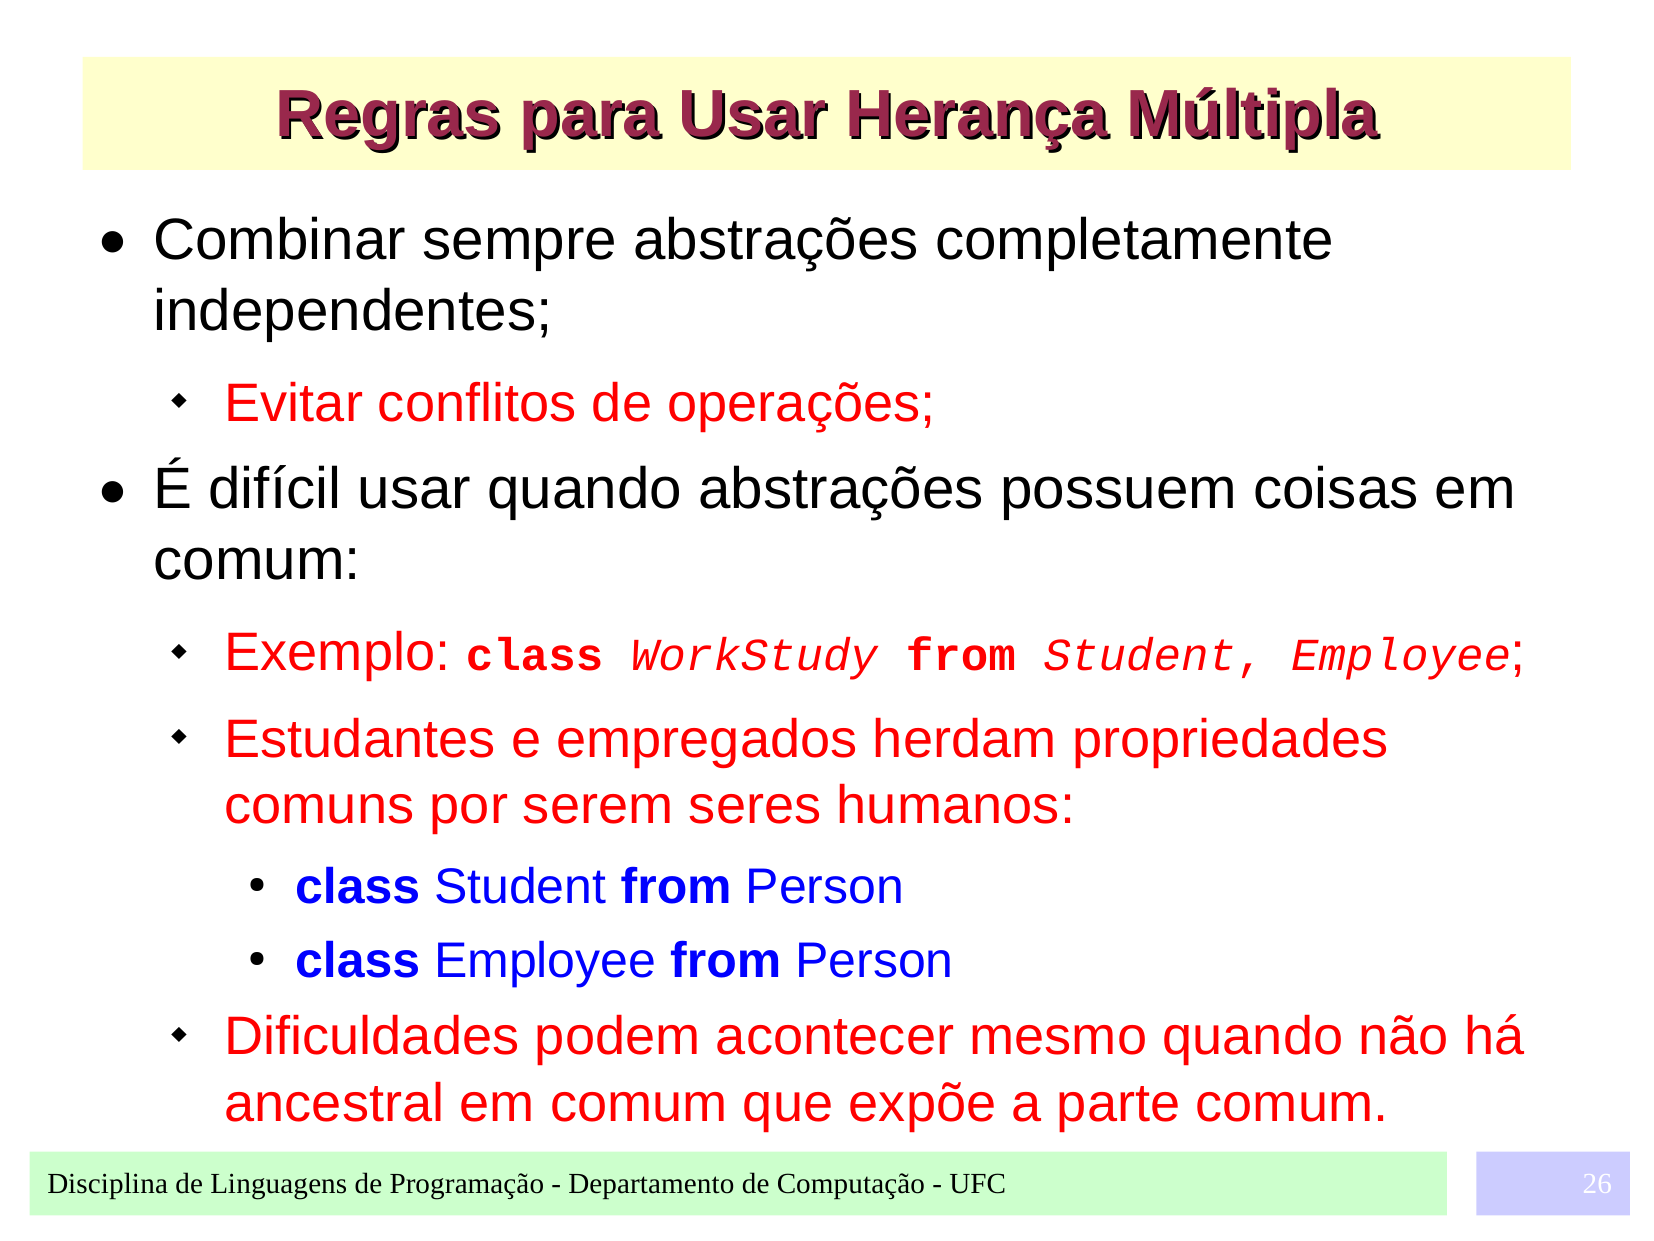

# Regras para Usar Herança Múltipla
Combinar sempre abstrações completamente independentes;
Evitar conflitos de operações;
É difícil usar quando abstrações possuem coisas em comum:
Exemplo: class WorkStudy from Student, Employee;
Estudantes e empregados herdam propriedades comuns por serem seres humanos:
class Student from Person
class Employee from Person
Dificuldades podem acontecer mesmo quando não há ancestral em comum que expõe a parte comum.
Disciplina de Linguagens de Programação - Departamento de Computação - UFC
26